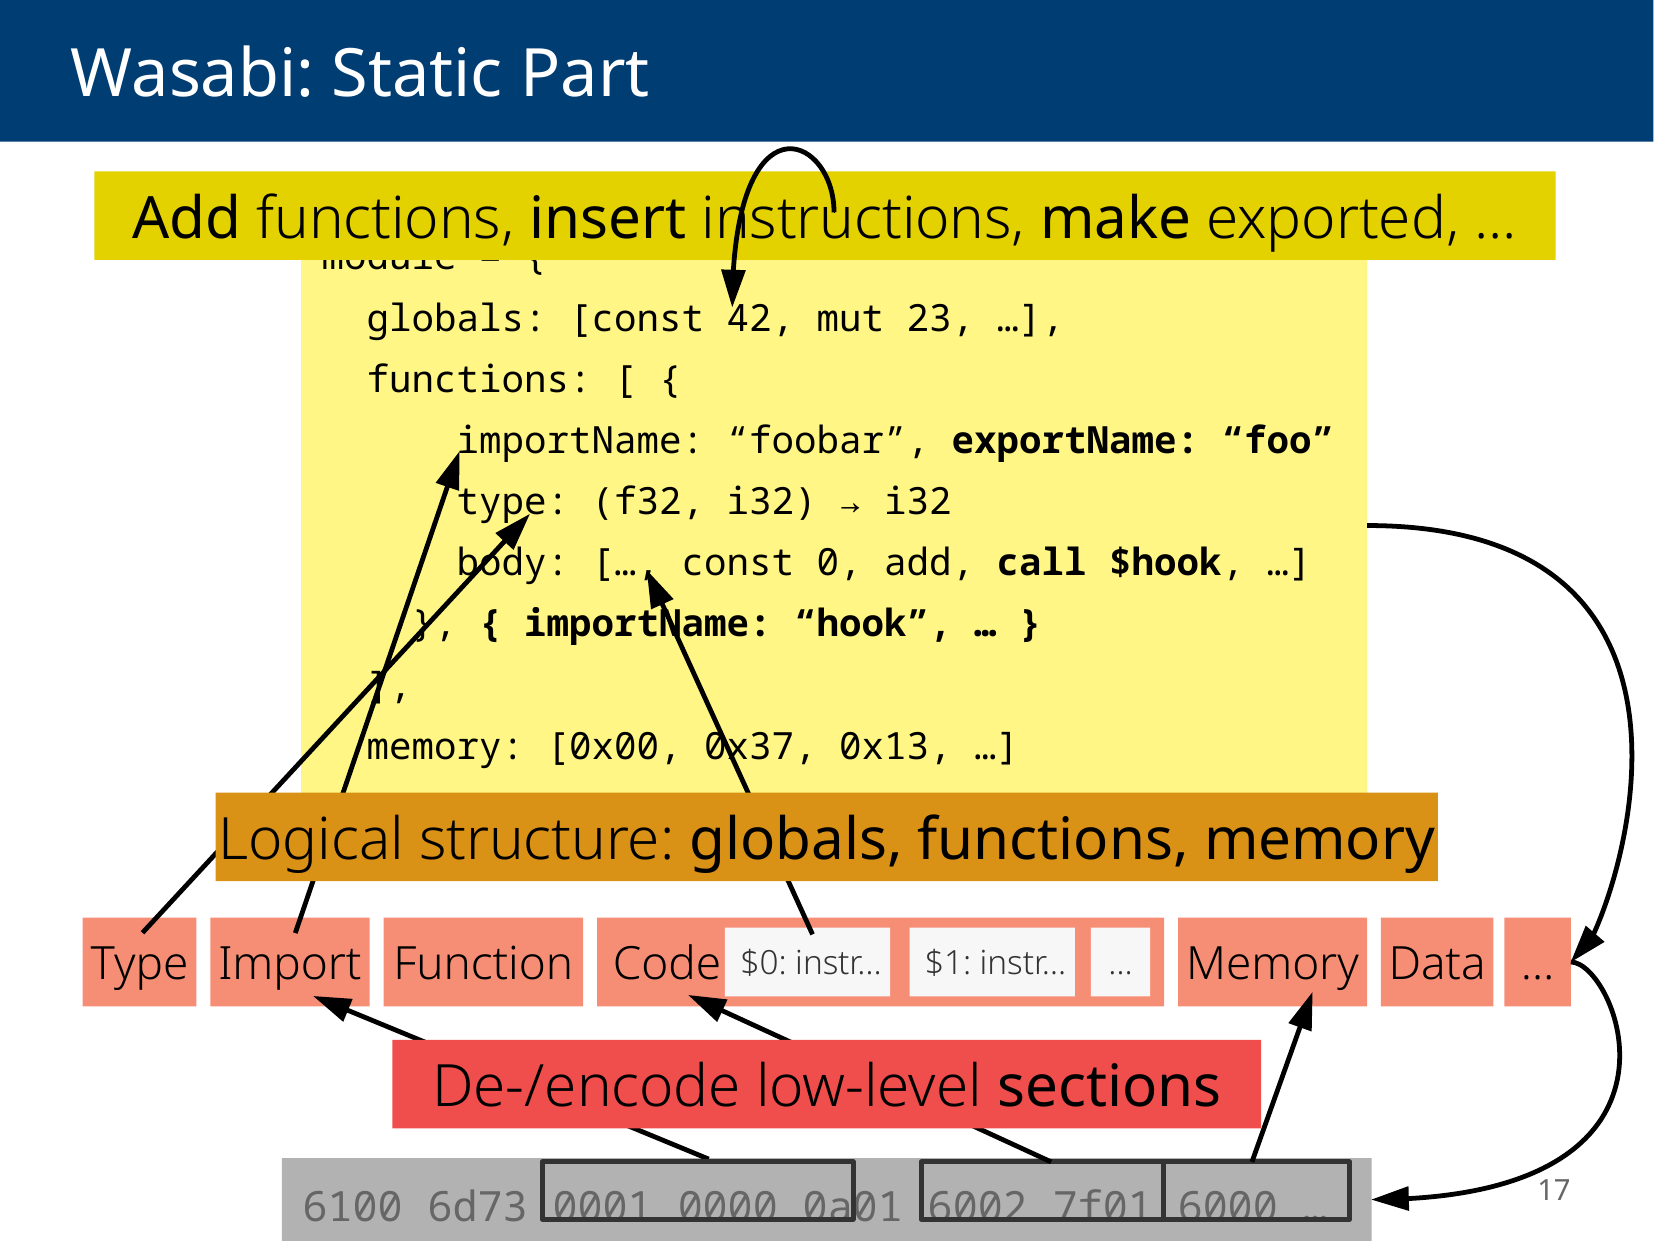

# Wasabi: Static Part
Add functions, insert instructions, make exported, ...
module = {
 globals: [const 42, mut 23, …],
 functions: [ {
 importName: “foobar”,
 type: (f32, i32) → i32
 body: […, const 0, add, …]
 }, …
 ],
 memory: [0x00, 0x37, 0x13, …]
}
module = {
 globals: [const 42, mut 23, …],
 functions: [ {
 importName: “foobar”, exportName: “foo”
 type: (f32, i32) → i32
 body: […, const 0, add, call $hook, …]
 }, { importName: “hook”, … }
 ],
 memory: [0x00, 0x37, 0x13, …]
}
Logical structure: globals, functions, memory
Type
Import
Function
Code
$0: instr…
$1: instr…
…
Memory
Data
…
De-/encode low-level sections
6100 6d73 0001 0000 0a01 6002 7f01 6000 …
17